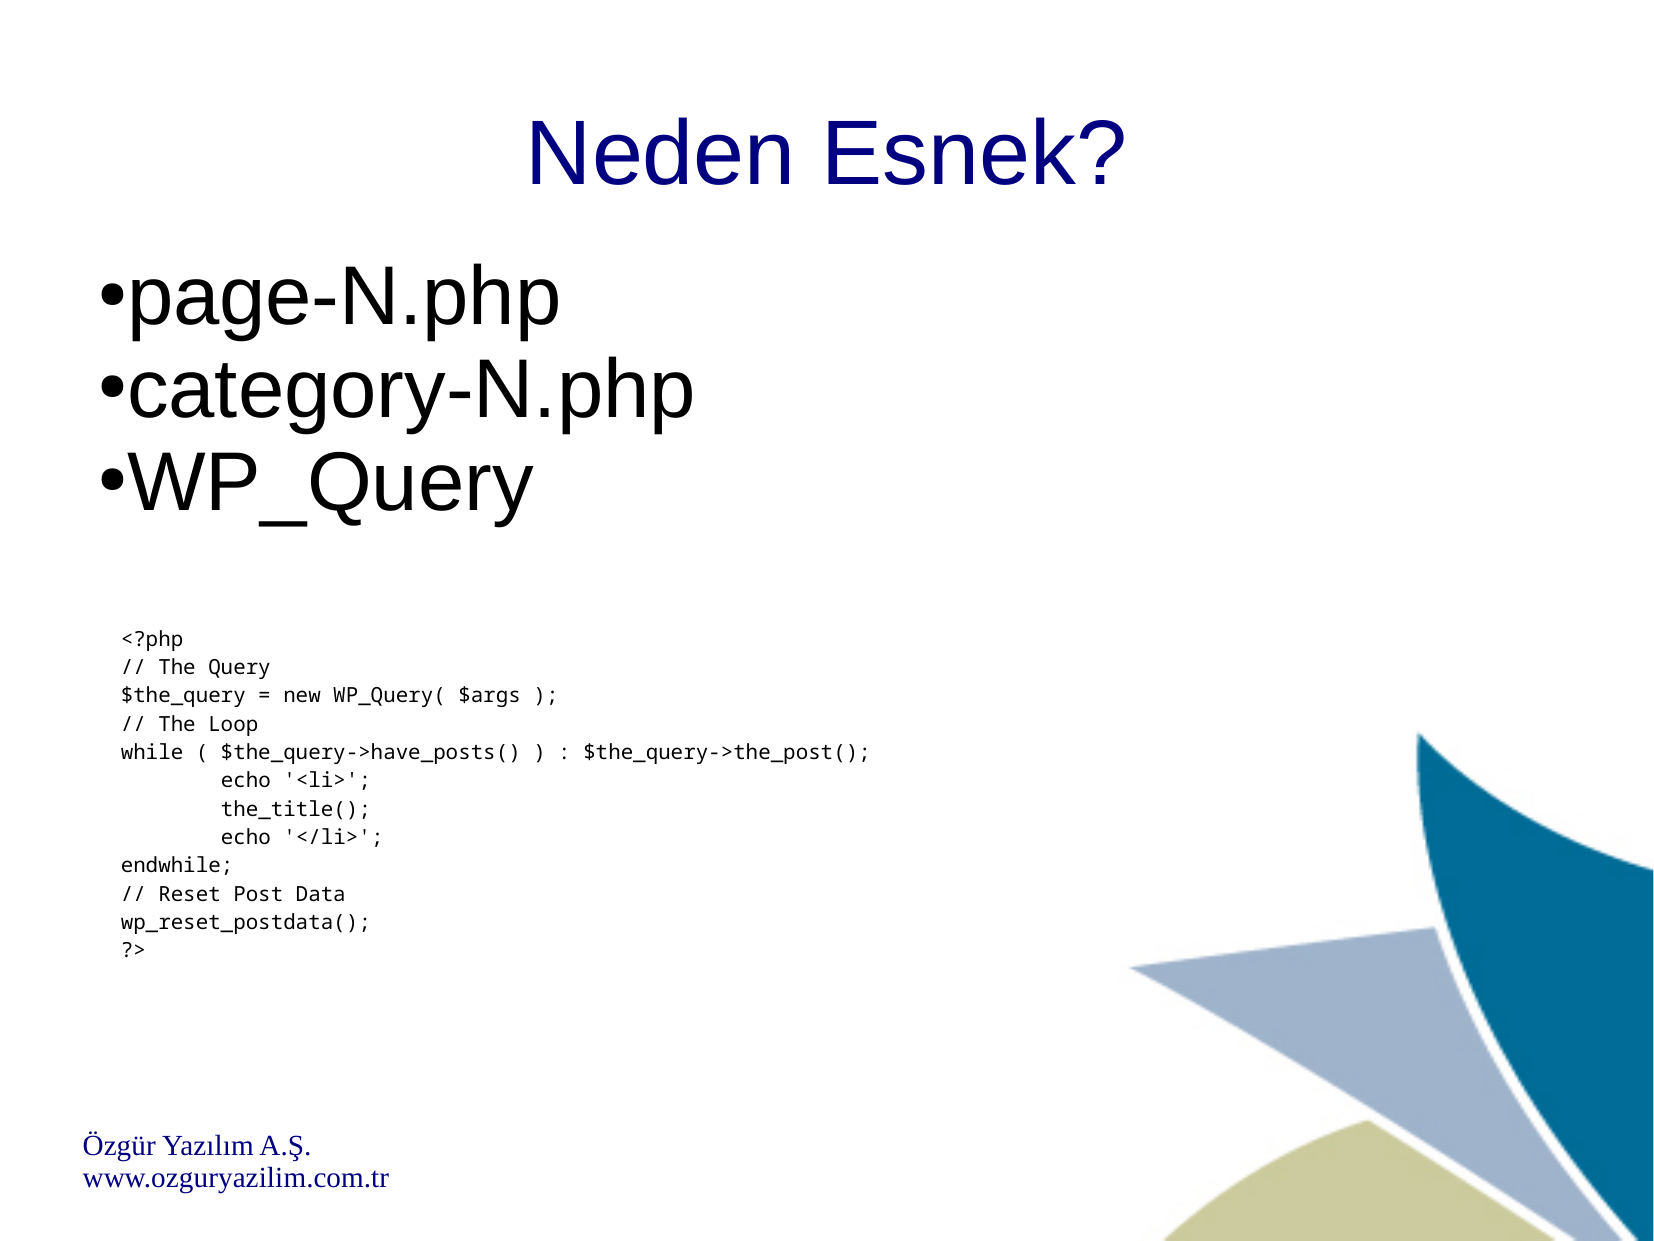

# Neden Esnek?
page-N.php
category-N.php
WP_Query
<?php
// The Query
$the_query = new WP_Query( $args );
// The Loop
while ( $the_query->have_posts() ) : $the_query->the_post();
 echo '<li>';
 the_title();
 echo '</li>';
endwhile;
// Reset Post Data
wp_reset_postdata();
?>